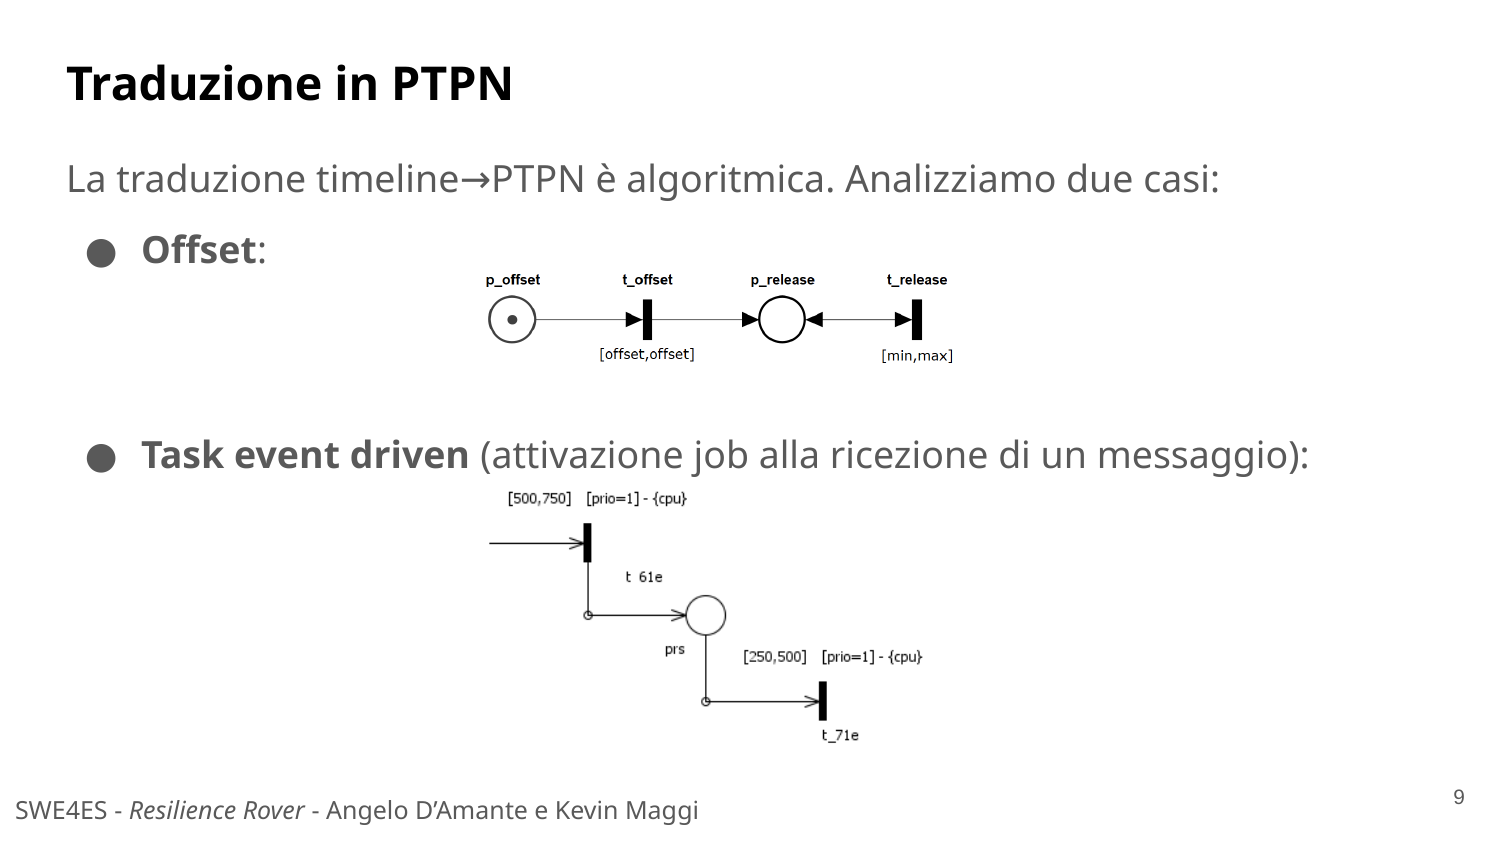

# Traduzione in PTPN
La traduzione timeline→PTPN è algoritmica. Analizziamo due casi:
Offset:
Task event driven (attivazione job alla ricezione di un messaggio):